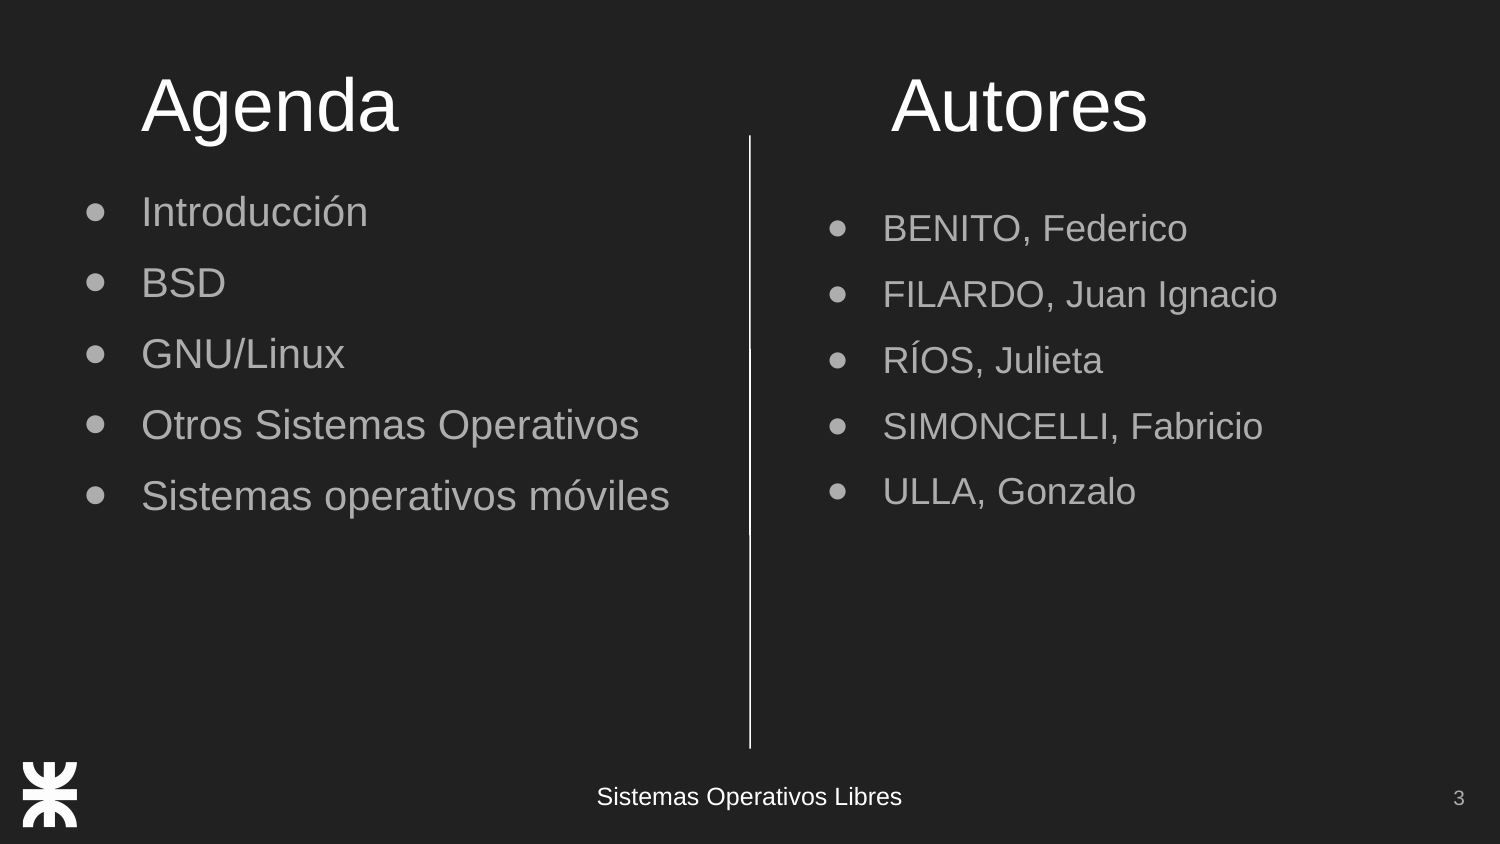

# Agenda 							Autores
Introducción
BSD
GNU/Linux
Otros Sistemas Operativos
Sistemas operativos móviles
BENITO, Federico
FILARDO, Juan Ignacio
RÍOS, Julieta
SIMONCELLI, Fabricio
ULLA, Gonzalo
Sistemas Operativos Libres